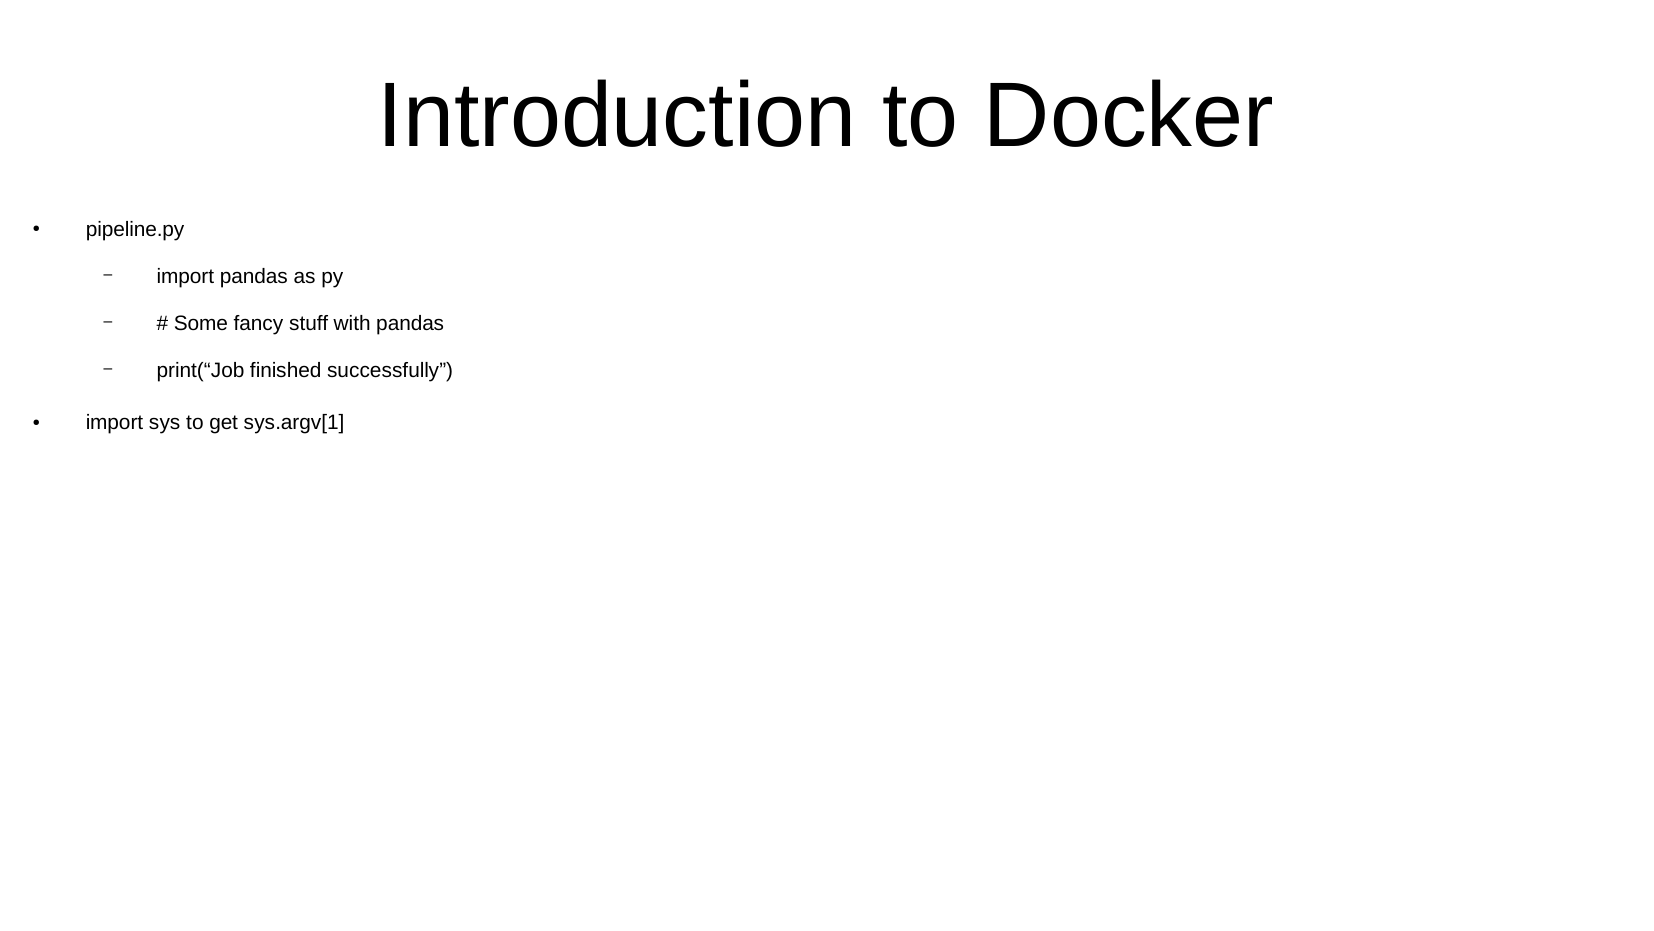

# Introduction to Docker
pipeline.py
import pandas as py
# Some fancy stuff with pandas
print(“Job finished successfully”)
import sys to get sys.argv[1]